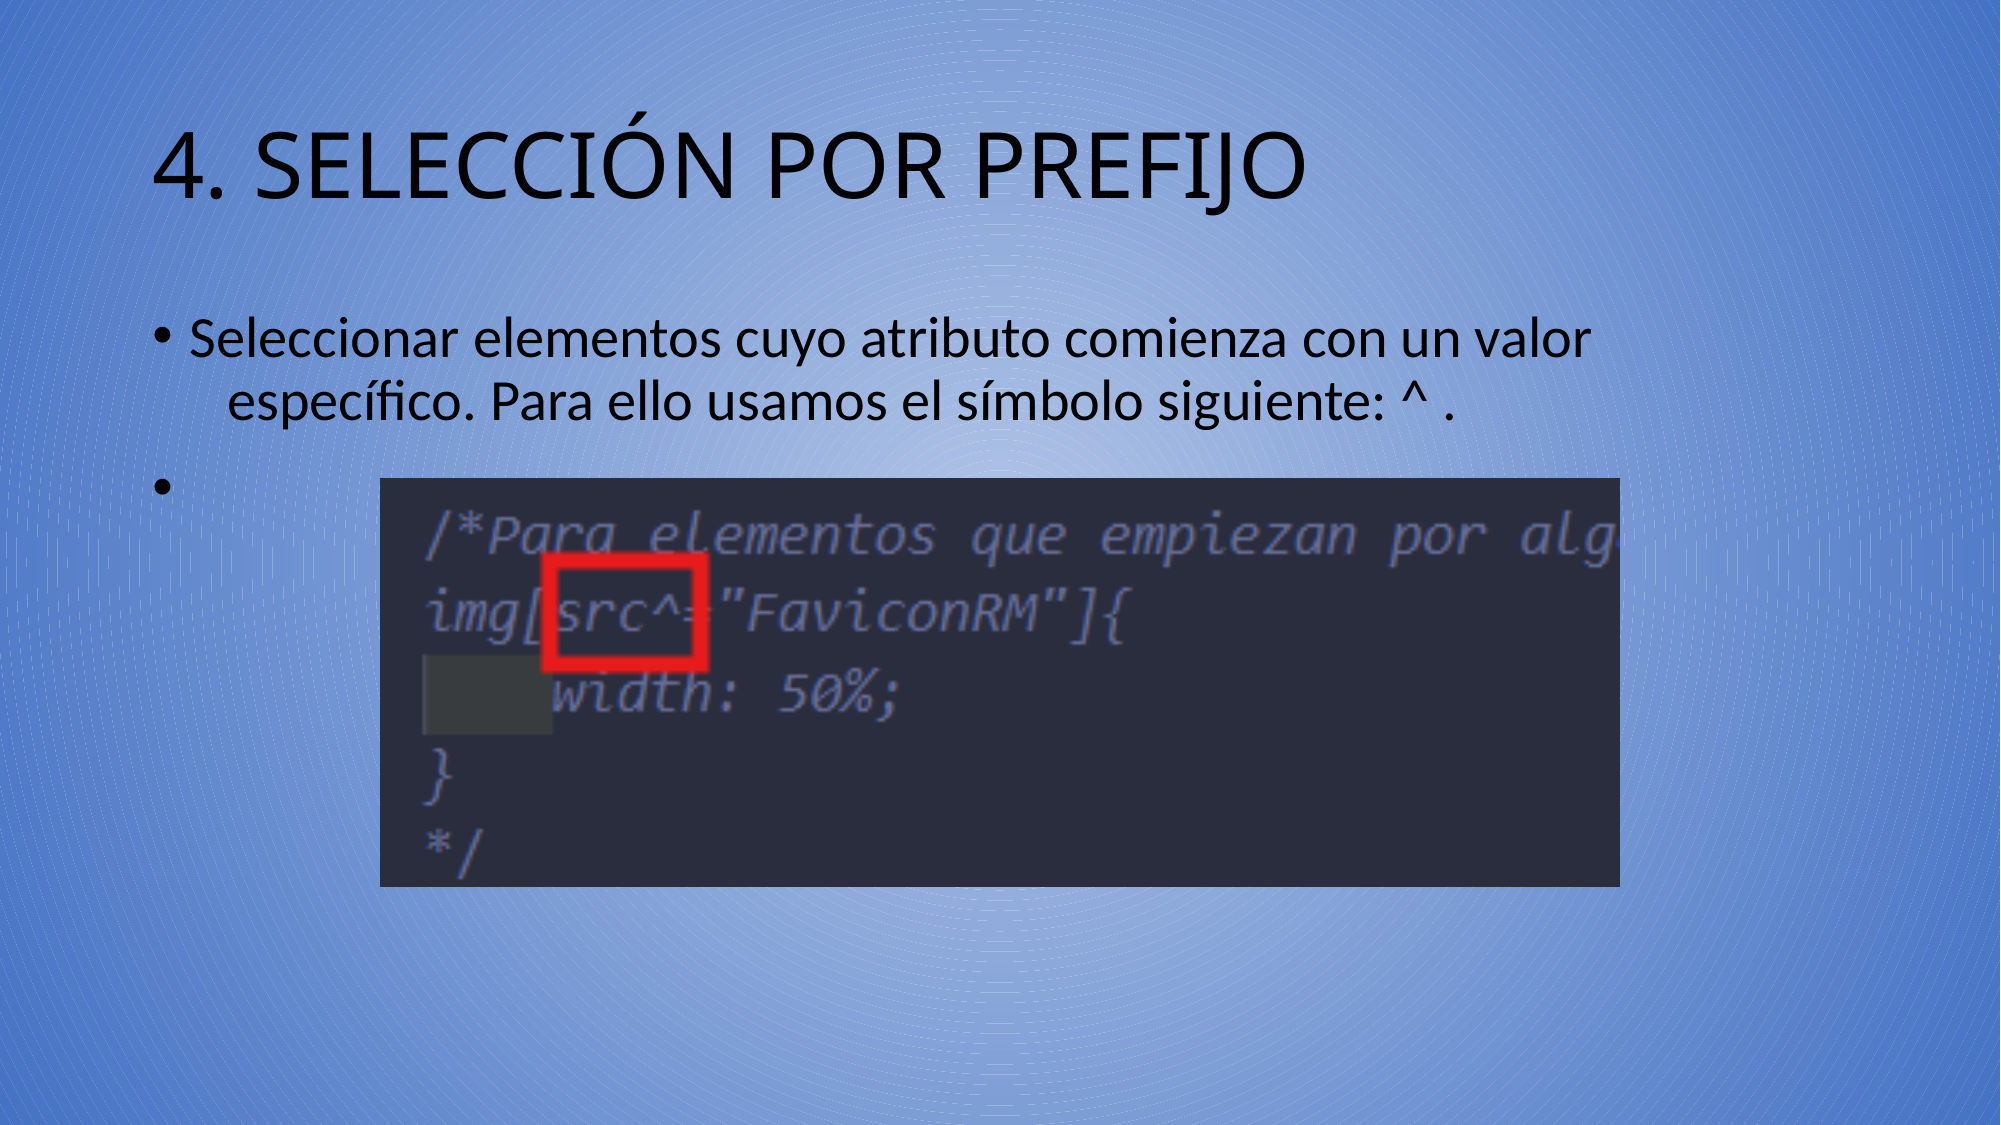

# 4. SELECCIÓN POR PREFIJO
Seleccionar elementos cuyo atributo comienza con un valor específico. Para ello usamos el símbolo siguiente: ^ .